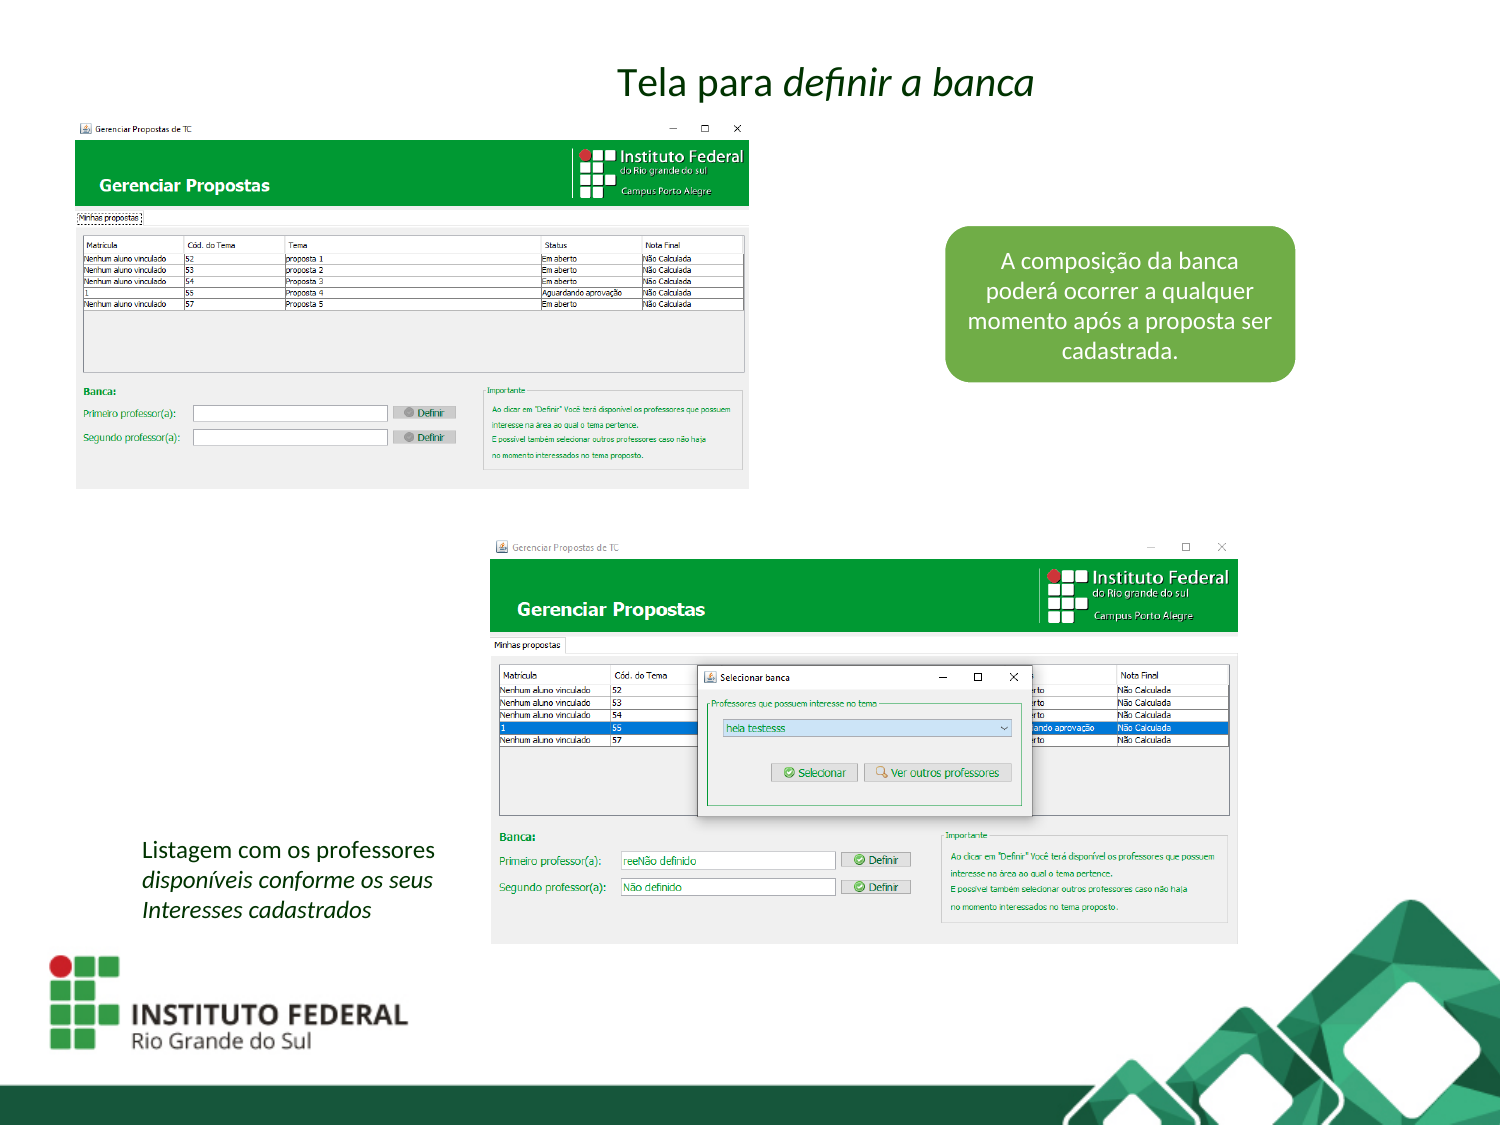

Tela para definir a banca
A composição da banca poderá ocorrer a qualquer momento após a proposta ser cadastrada.
Listagem com os professores
disponíveis conforme os seus
Interesses cadastrados